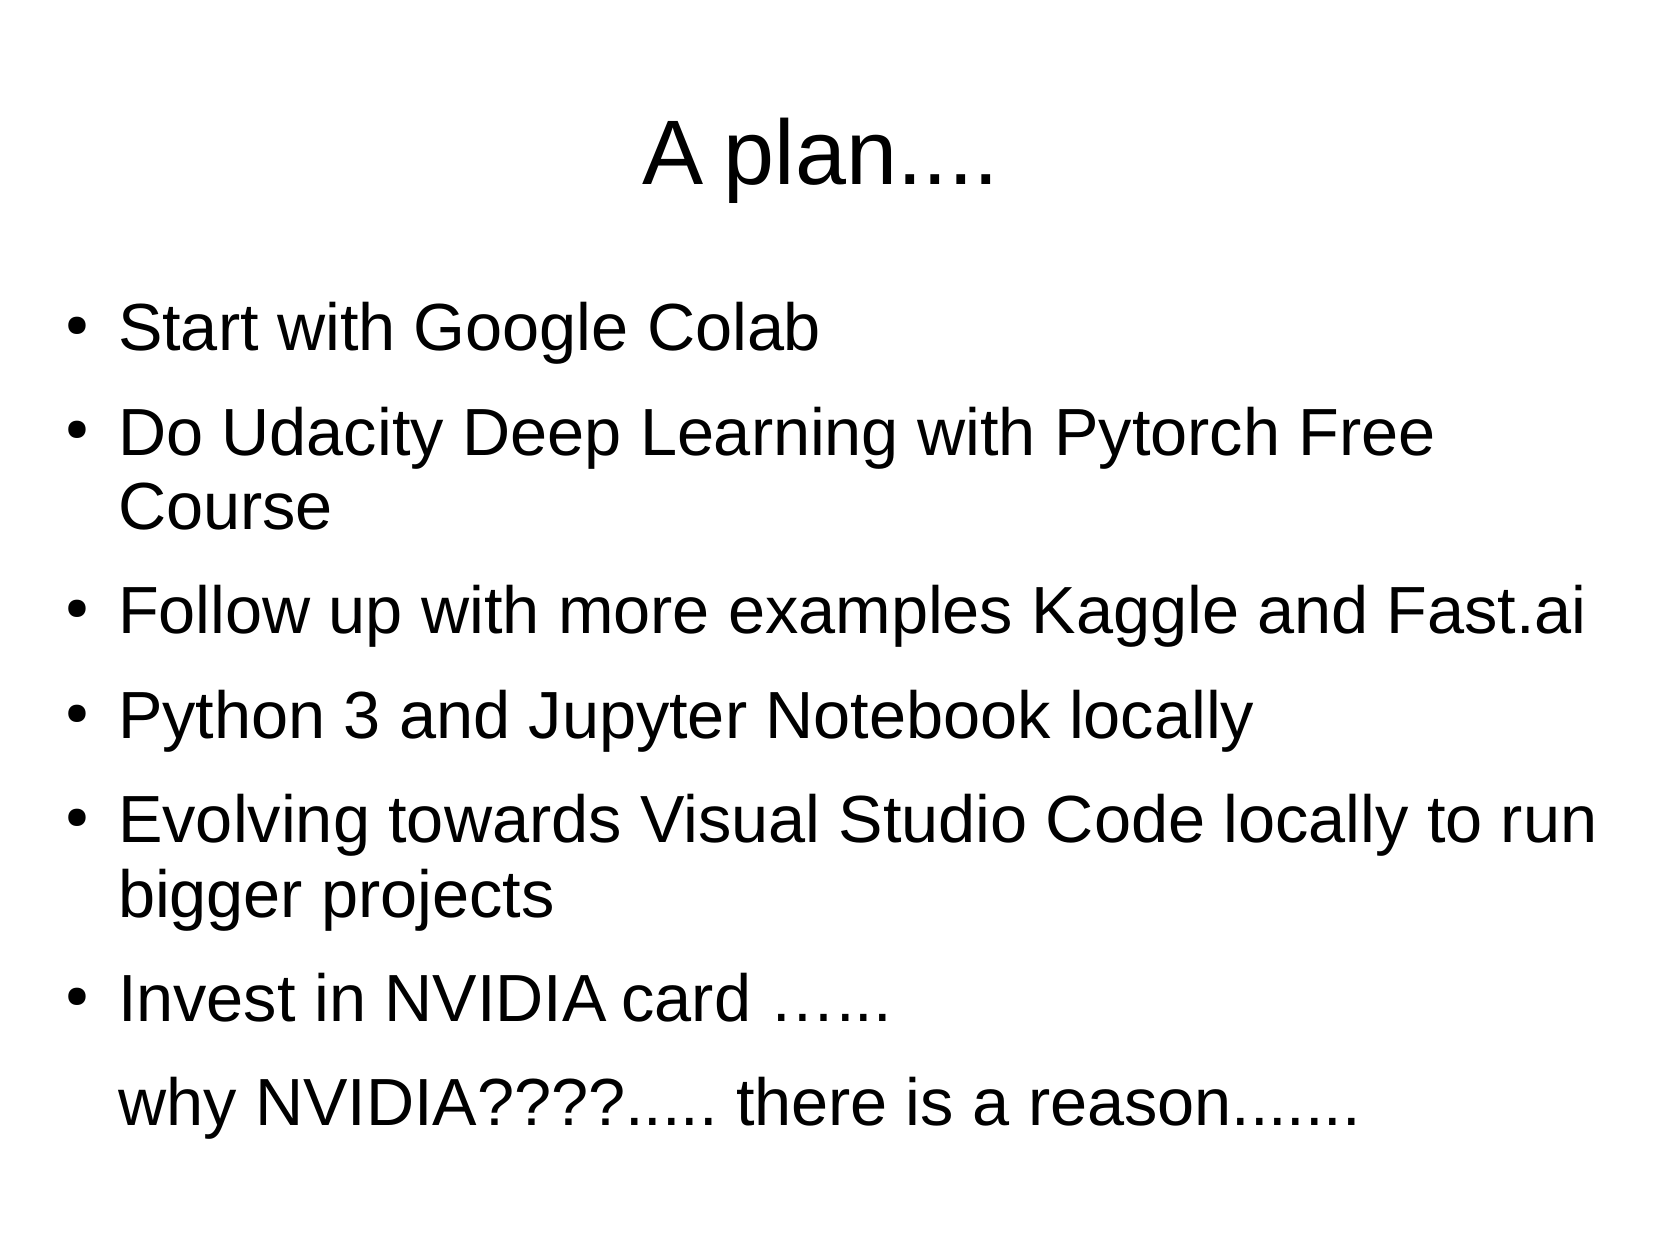

# A plan....
Start with Google Colab
Do Udacity Deep Learning with Pytorch Free Course
Follow up with more examples Kaggle and Fast.ai
Python 3 and Jupyter Notebook locally
Evolving towards Visual Studio Code locally to run bigger projects
Invest in NVIDIA card …...
why NVIDIA????..... there is a reason.......